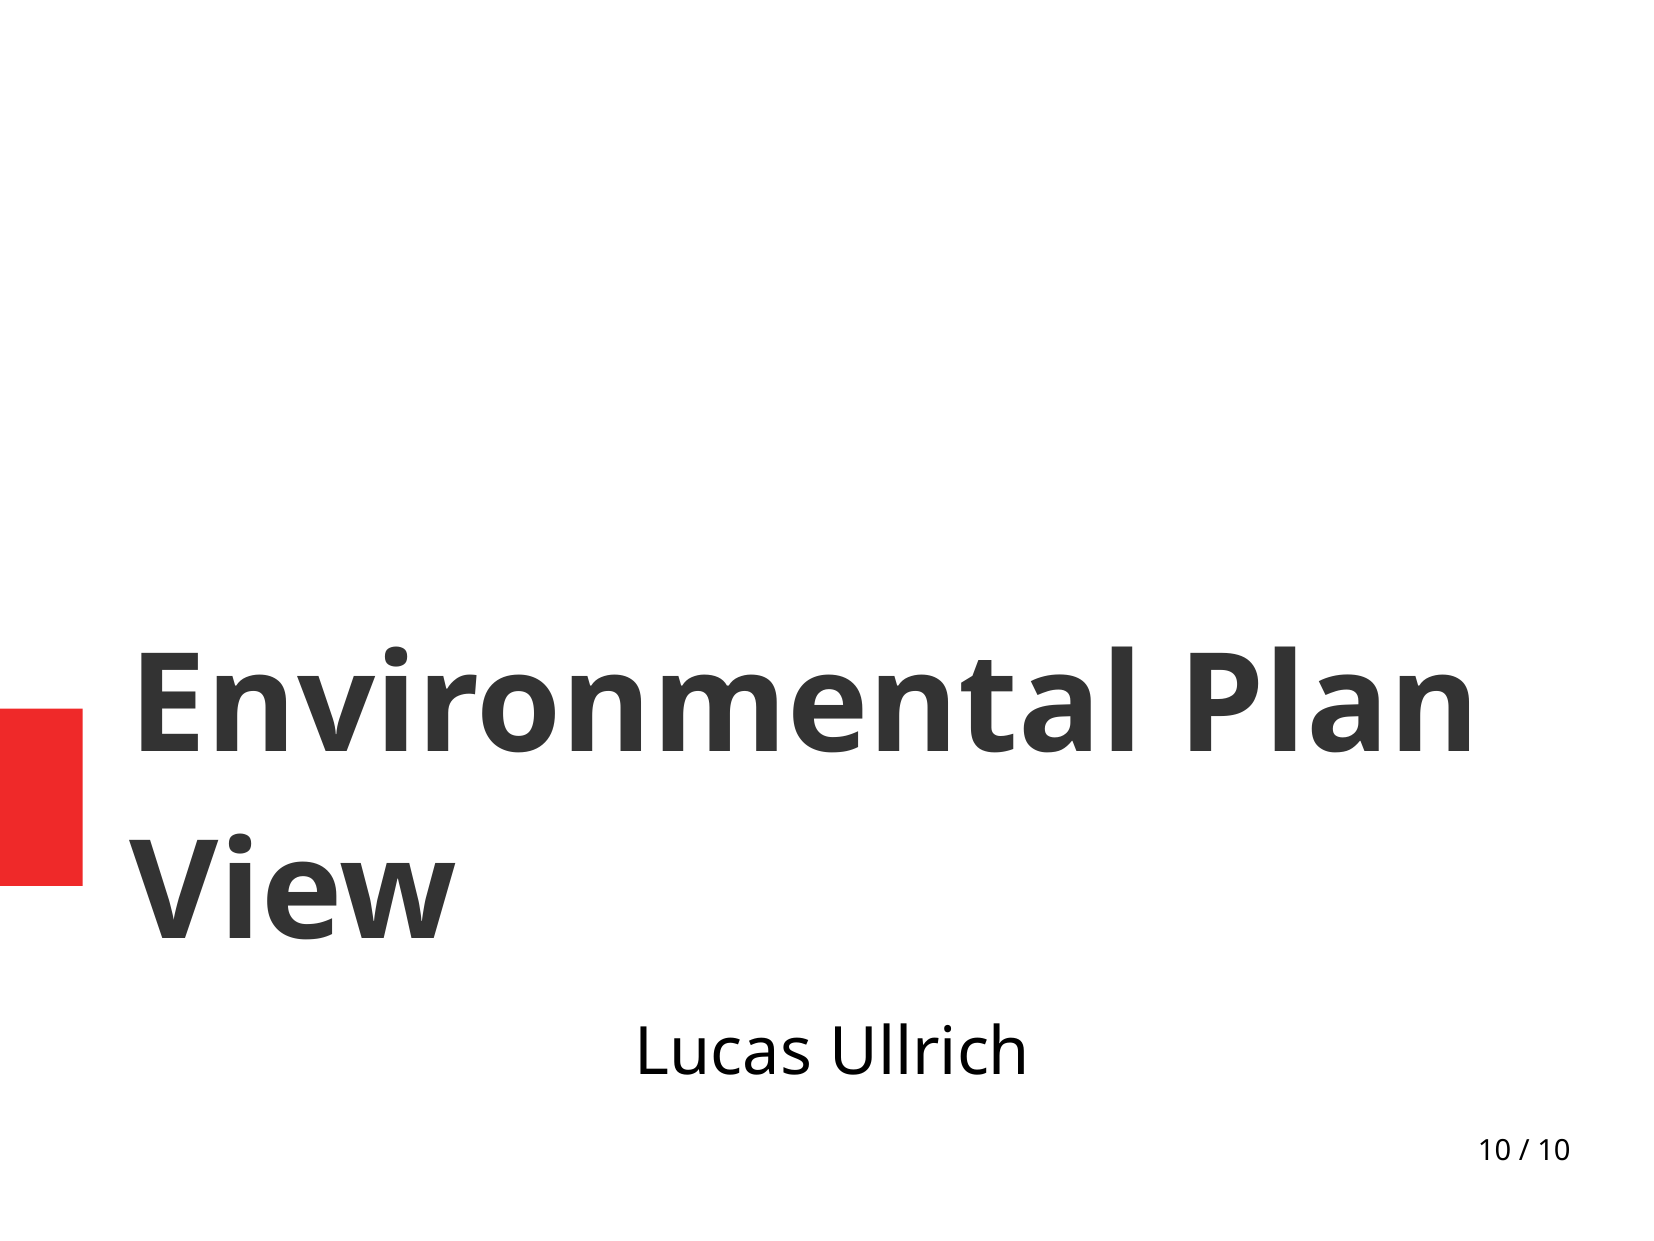

# Environmental Plan View
Lucas Ullrich
10